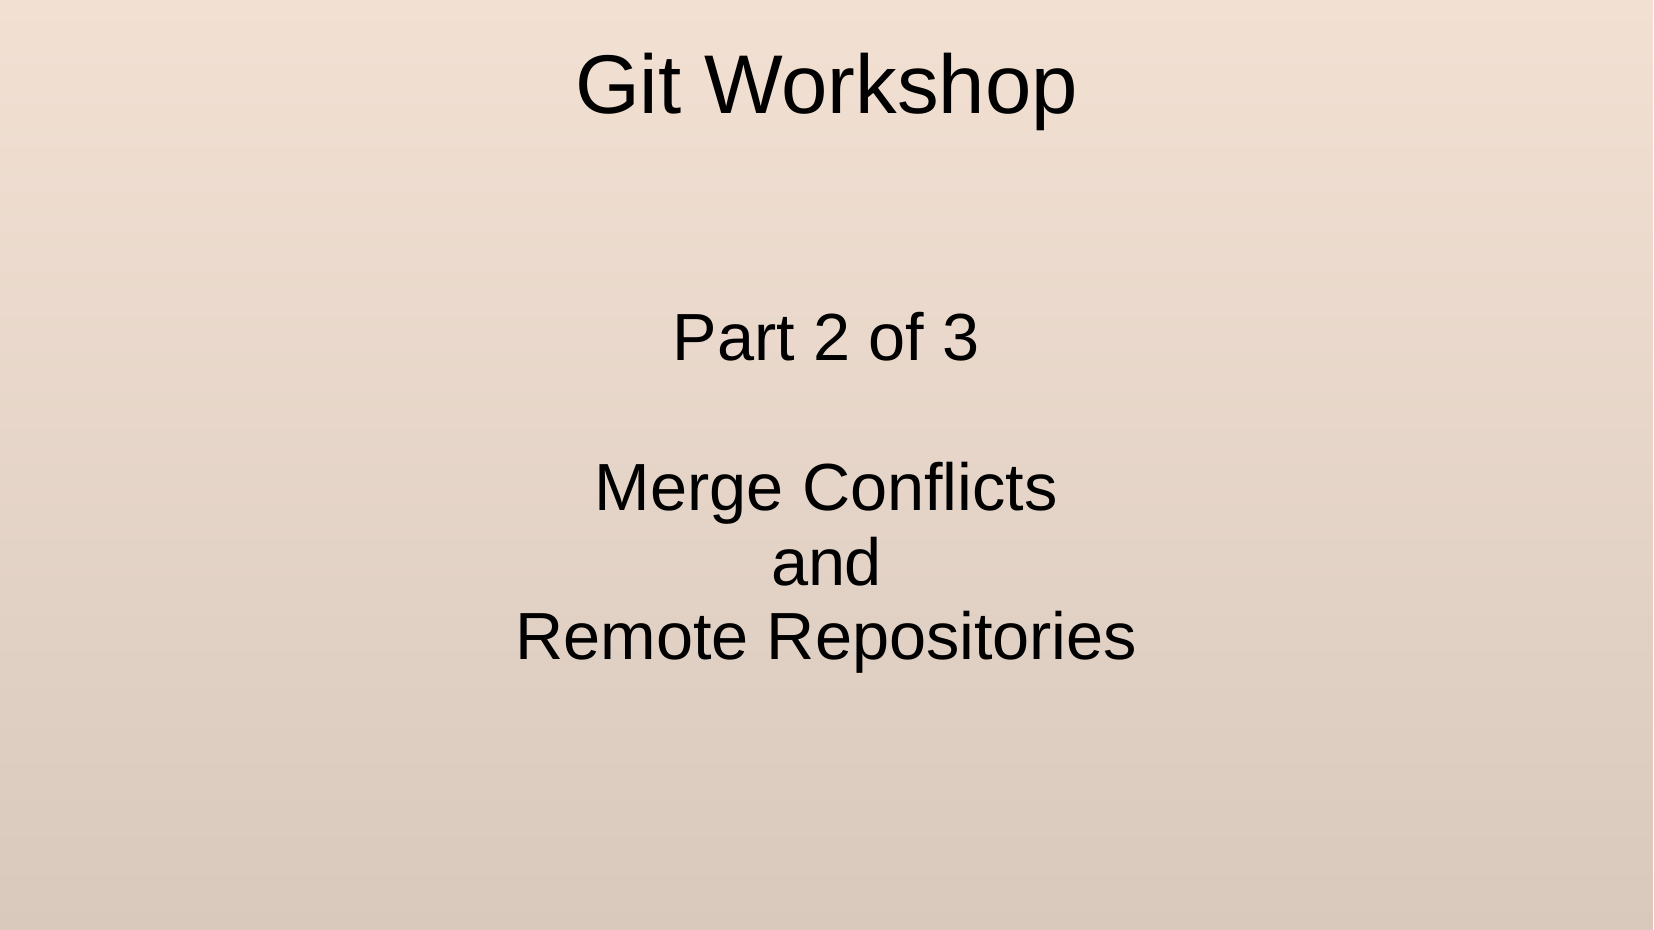

# Git Workshop
Part 2 of 3
Merge Conflicts
and
Remote Repositories